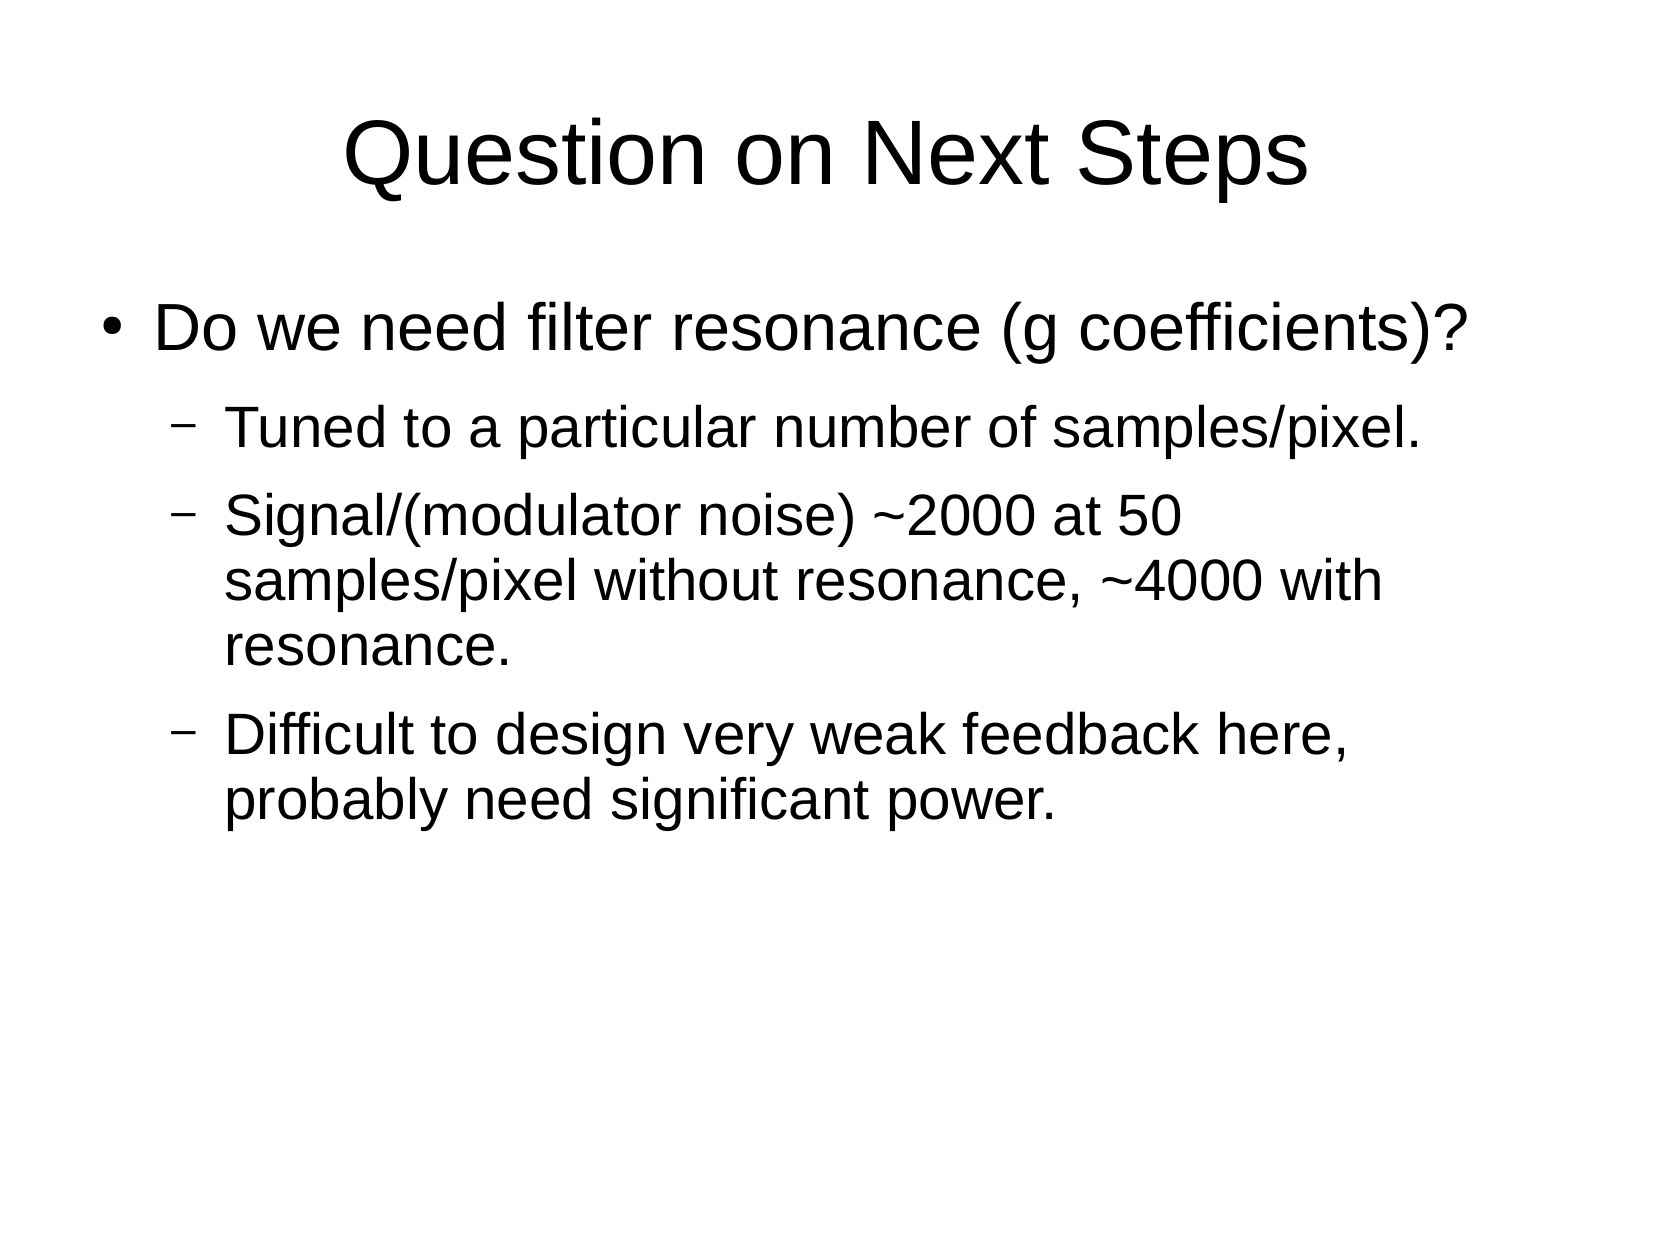

# Question on Next Steps
Do we need filter resonance (g coefficients)?
Tuned to a particular number of samples/pixel.
Signal/(modulator noise) ~2000 at 50 samples/pixel without resonance, ~4000 with resonance.
Difficult to design very weak feedback here, probably need significant power.